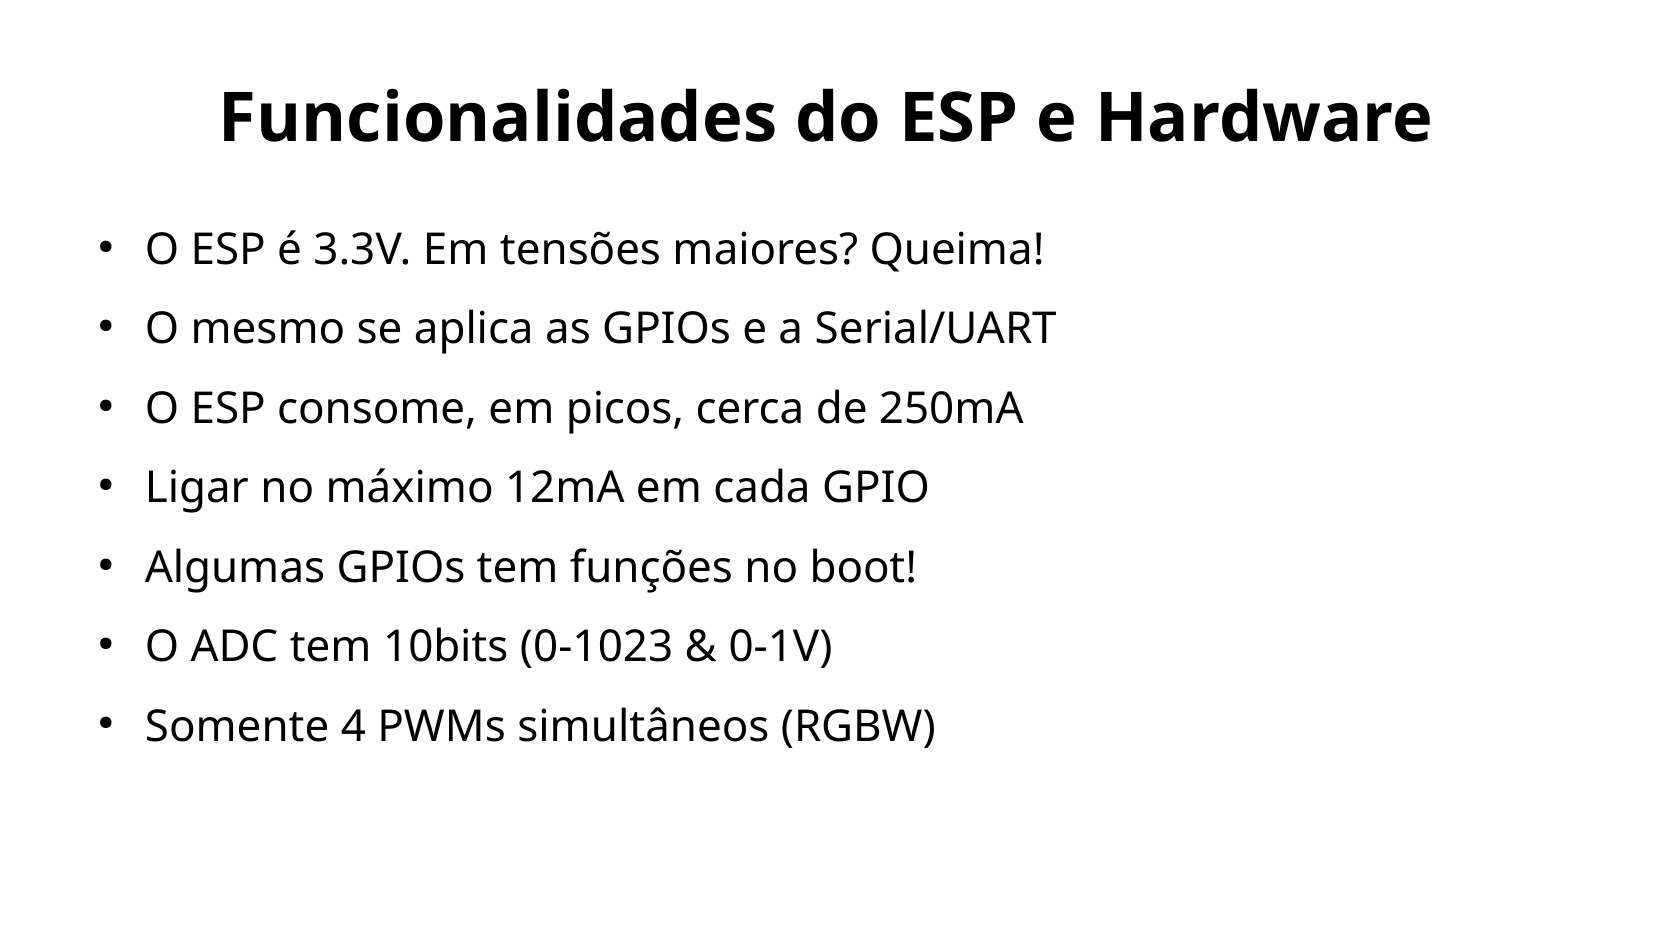

# Funcionalidades do ESP e Hardware
O ESP é 3.3V. Em tensões maiores? Queima!
O mesmo se aplica as GPIOs e a Serial/UART
O ESP consome, em picos, cerca de 250mA
Ligar no máximo 12mA em cada GPIO
Algumas GPIOs tem funções no boot!
O ADC tem 10bits (0-1023 & 0-1V)
Somente 4 PWMs simultâneos (RGBW)